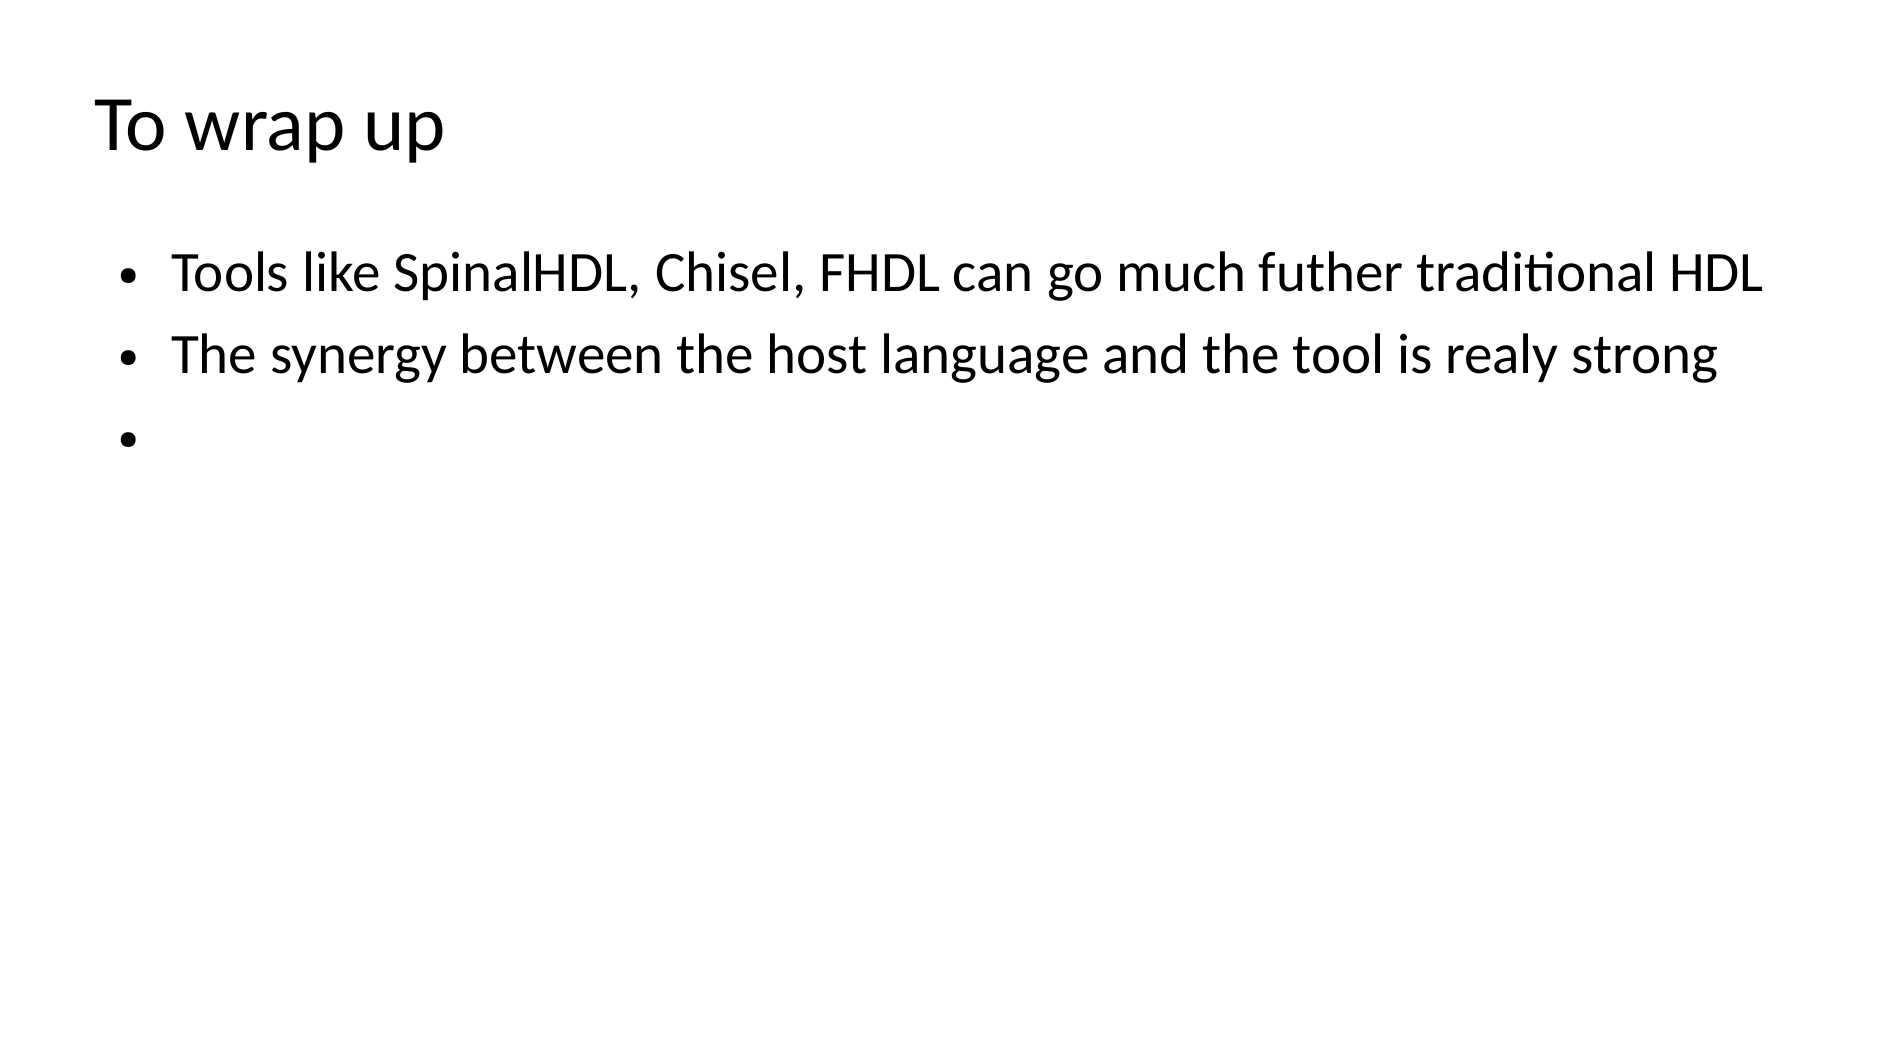

# To wrap up
Tools like SpinalHDL, Chisel, FHDL can go much futher traditional HDL
The synergy between the host language and the tool is realy strong